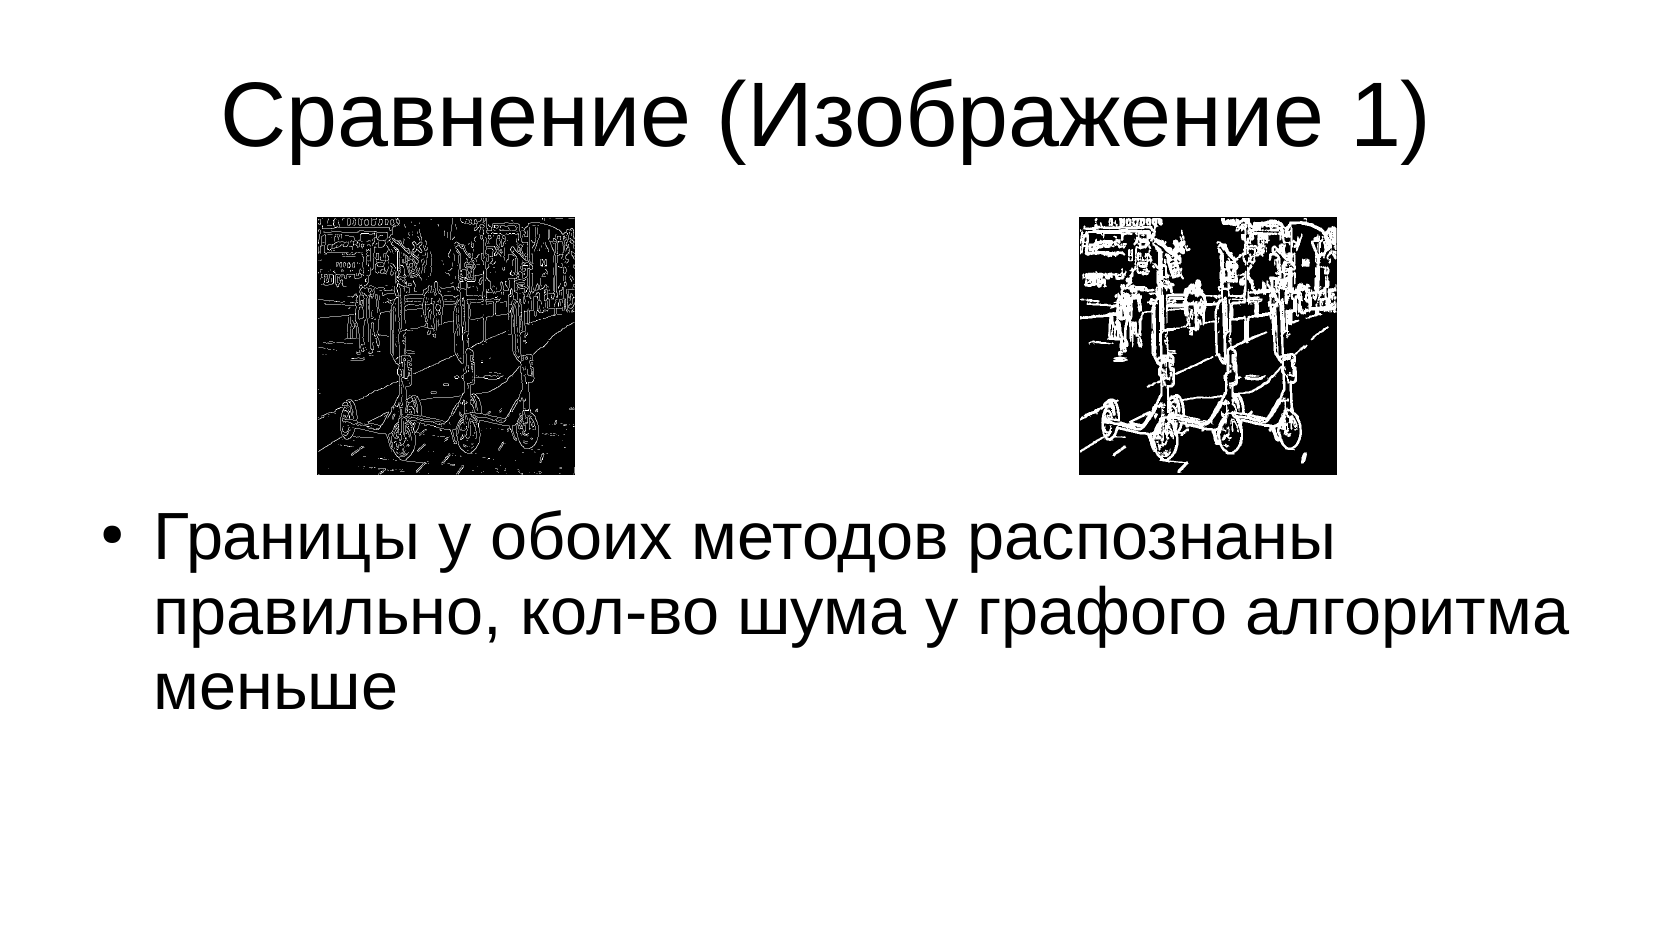

# Сравнение (Изображение 1)
Границы у обоих методов распознаны правильно, кол-во шума у графого алгоритма меньше